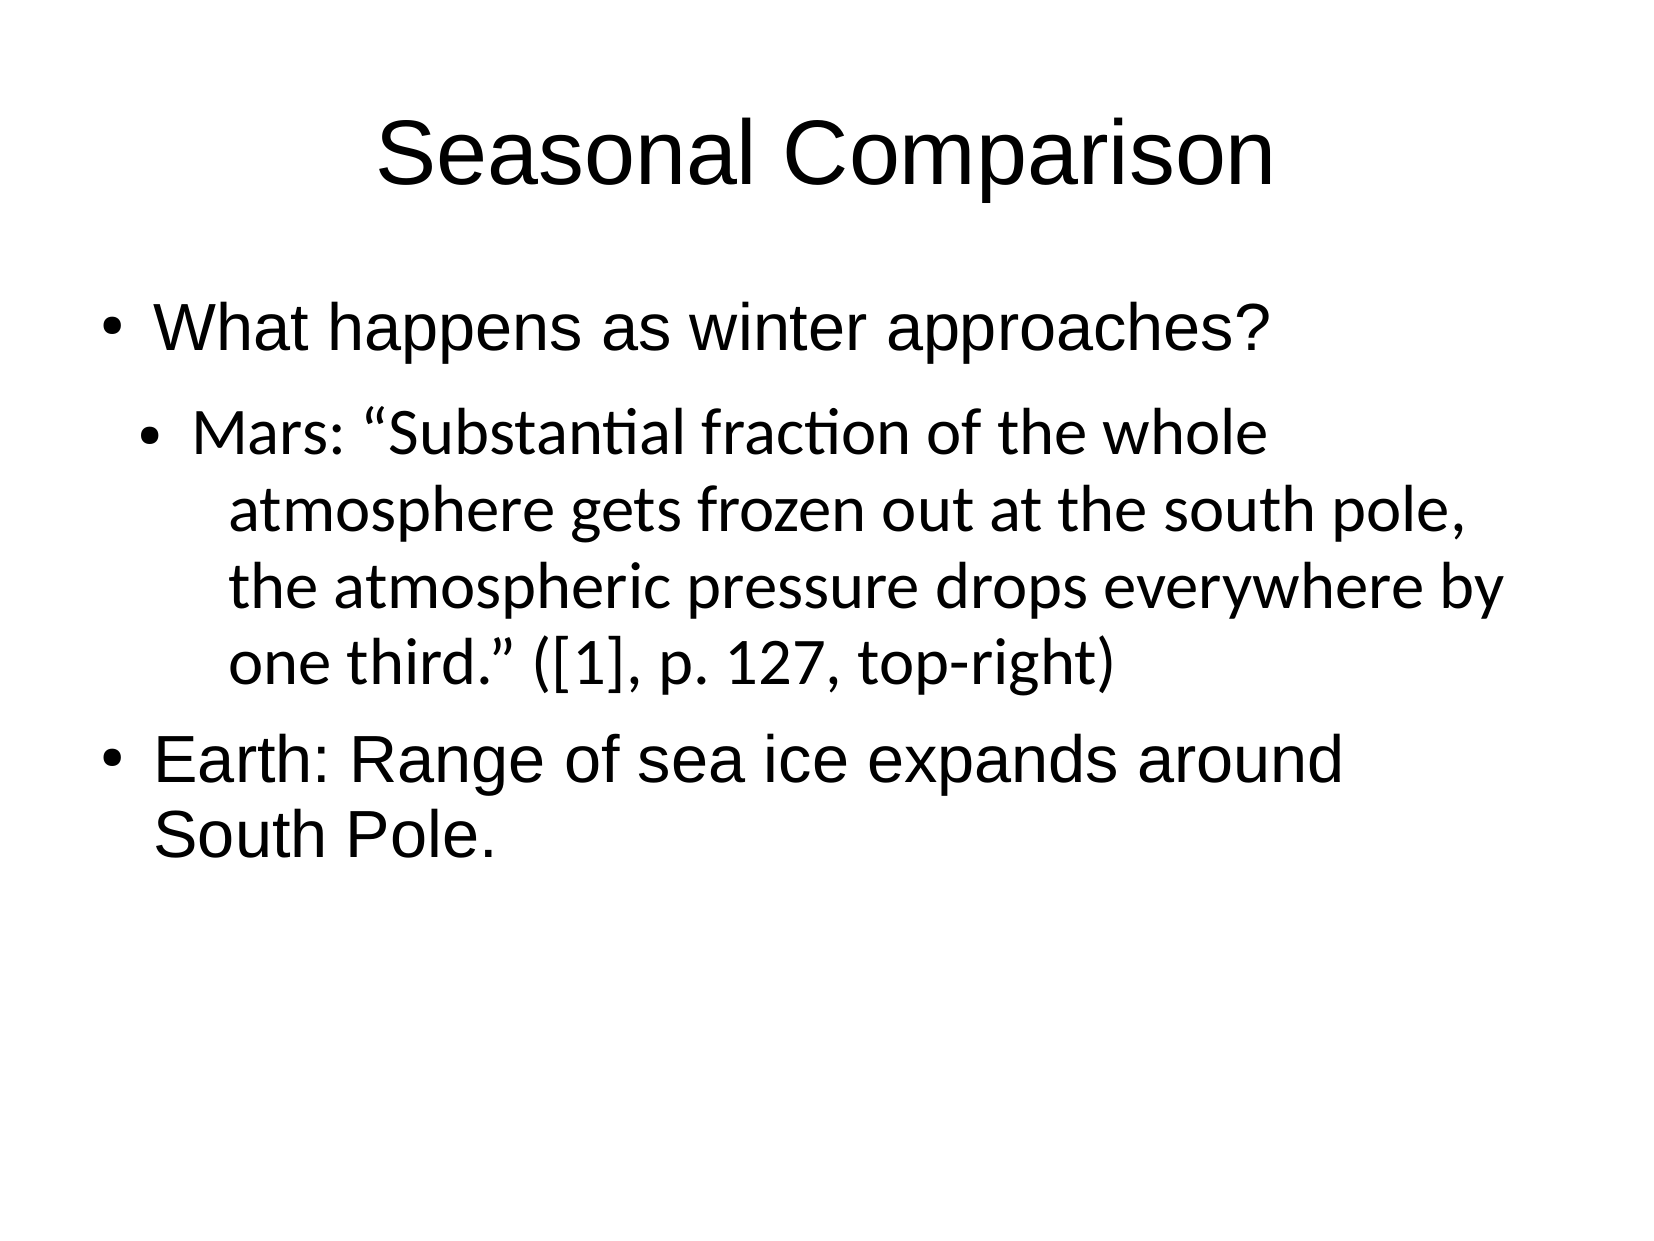

# Seasonal Comparison
What happens as winter approaches?
Mars: “Substantial fraction of the whole atmosphere gets frozen out at the south pole, the atmospheric pressure drops everywhere by one third.” ([1], p. 127, top-right)
Earth: Range of sea ice expands around South Pole.